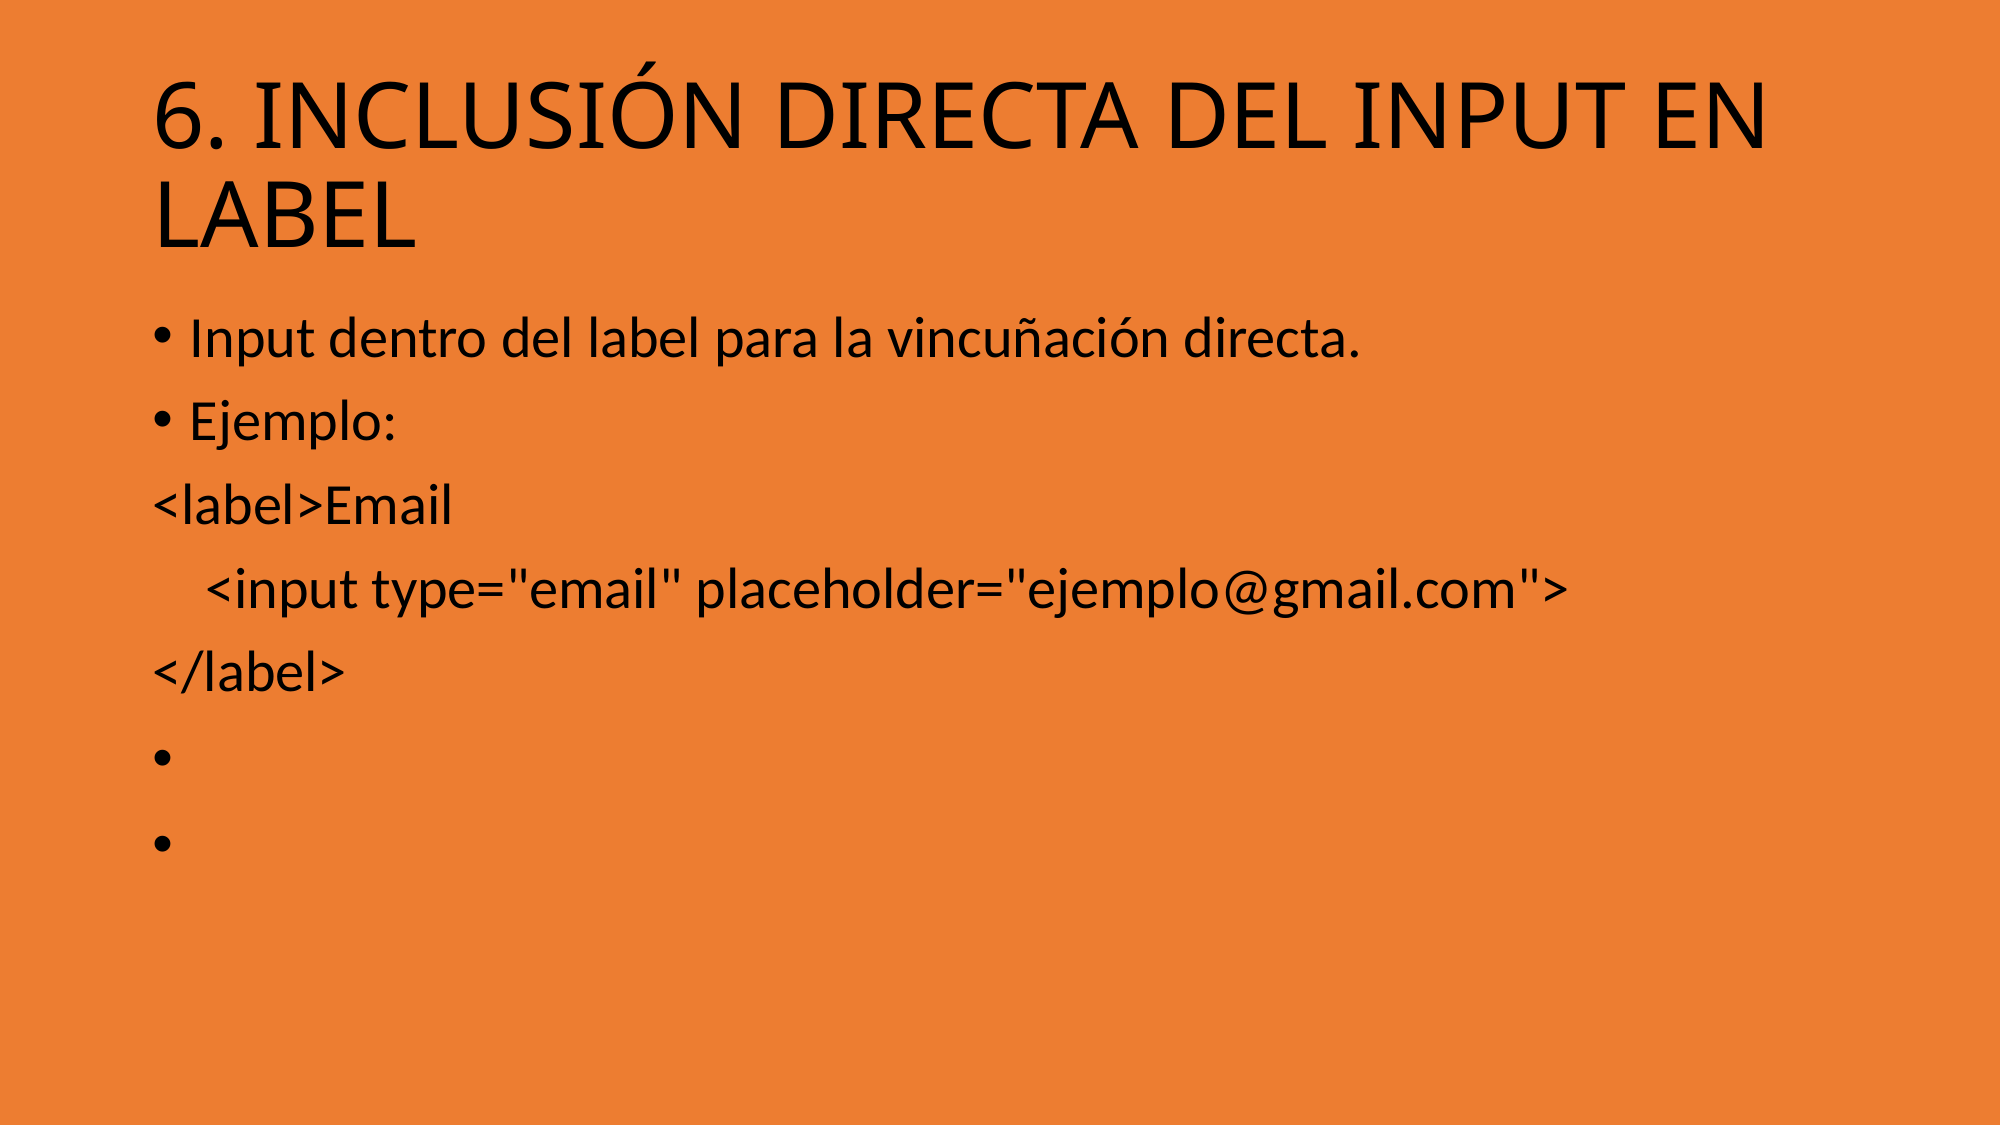

# 6. INCLUSIÓN DIRECTA DEL INPUT EN LABEL
Input dentro del label para la vincuñación directa.
Ejemplo:
<label>Email
 <input type="email" placeholder="ejemplo@gmail.com">
</label>